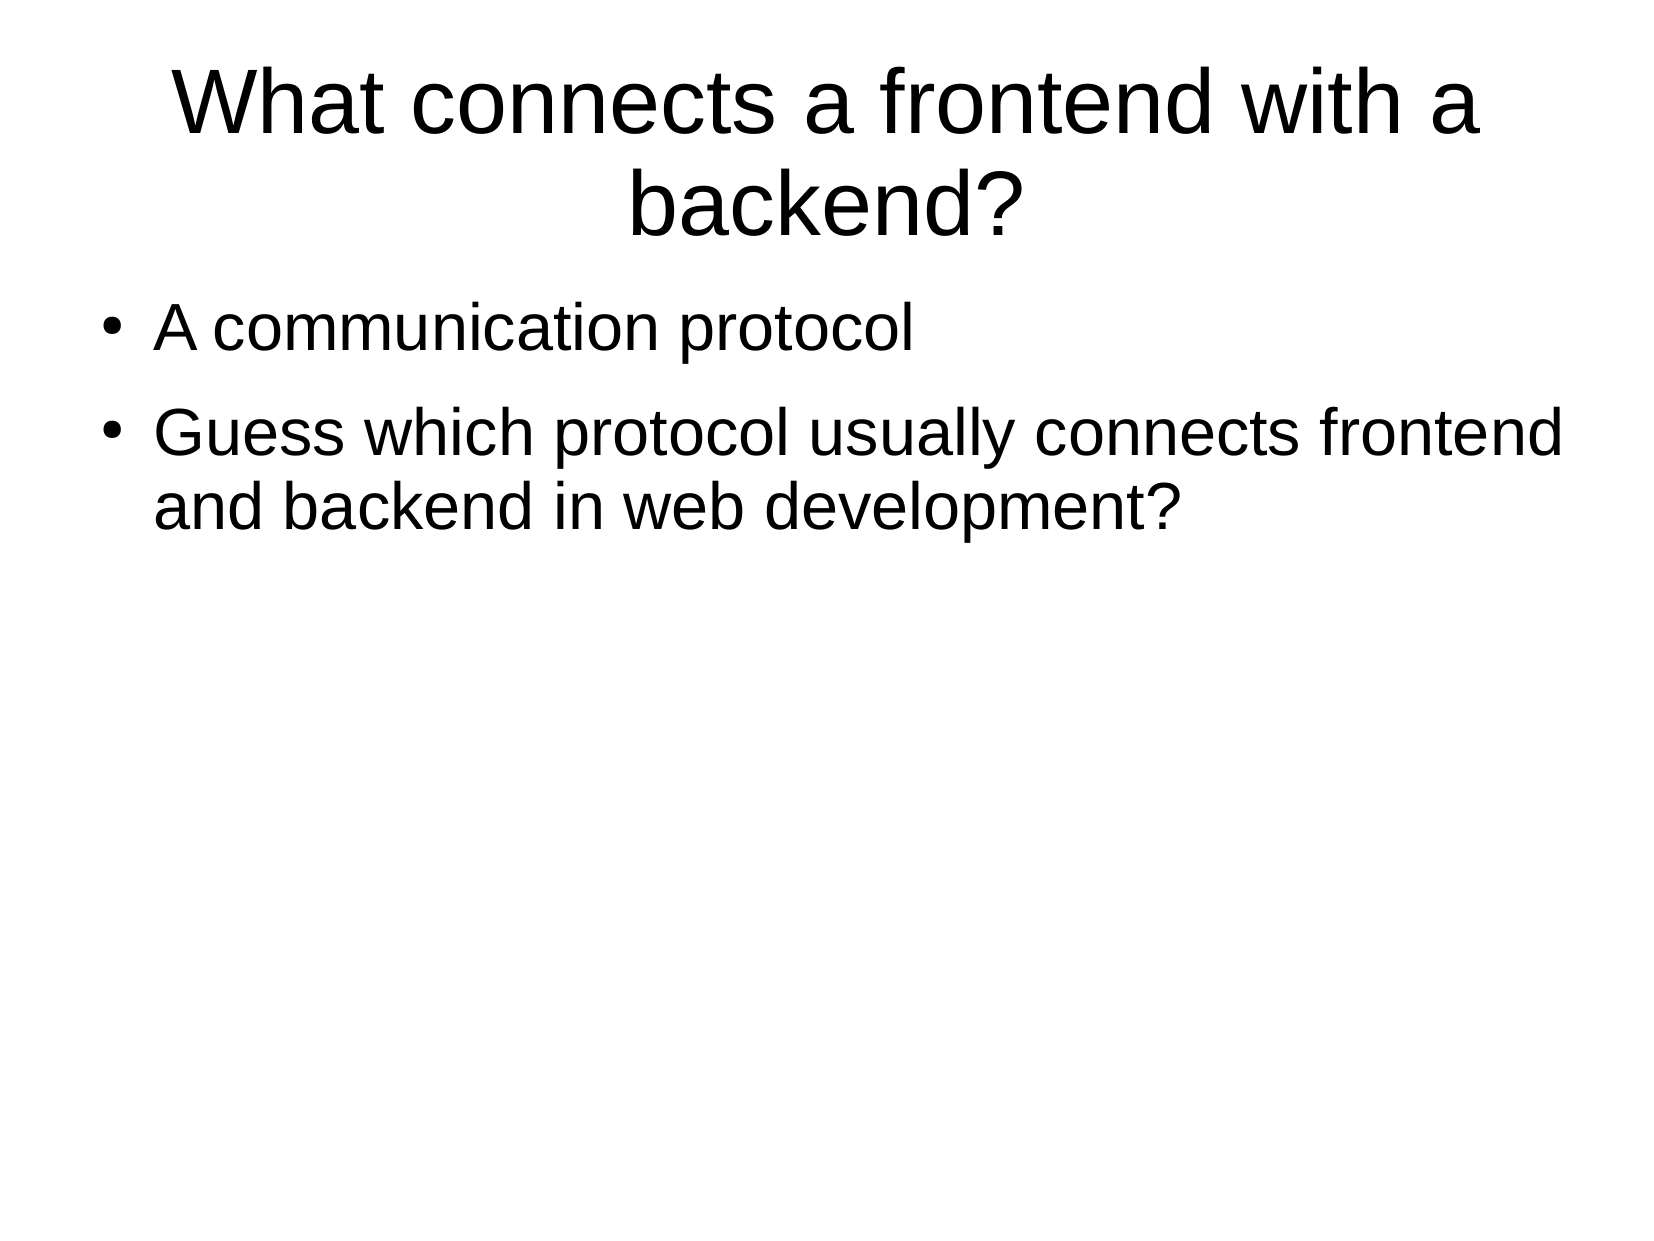

# What connects a frontend with a backend?
A communication protocol
Guess which protocol usually connects frontend and backend in web development?